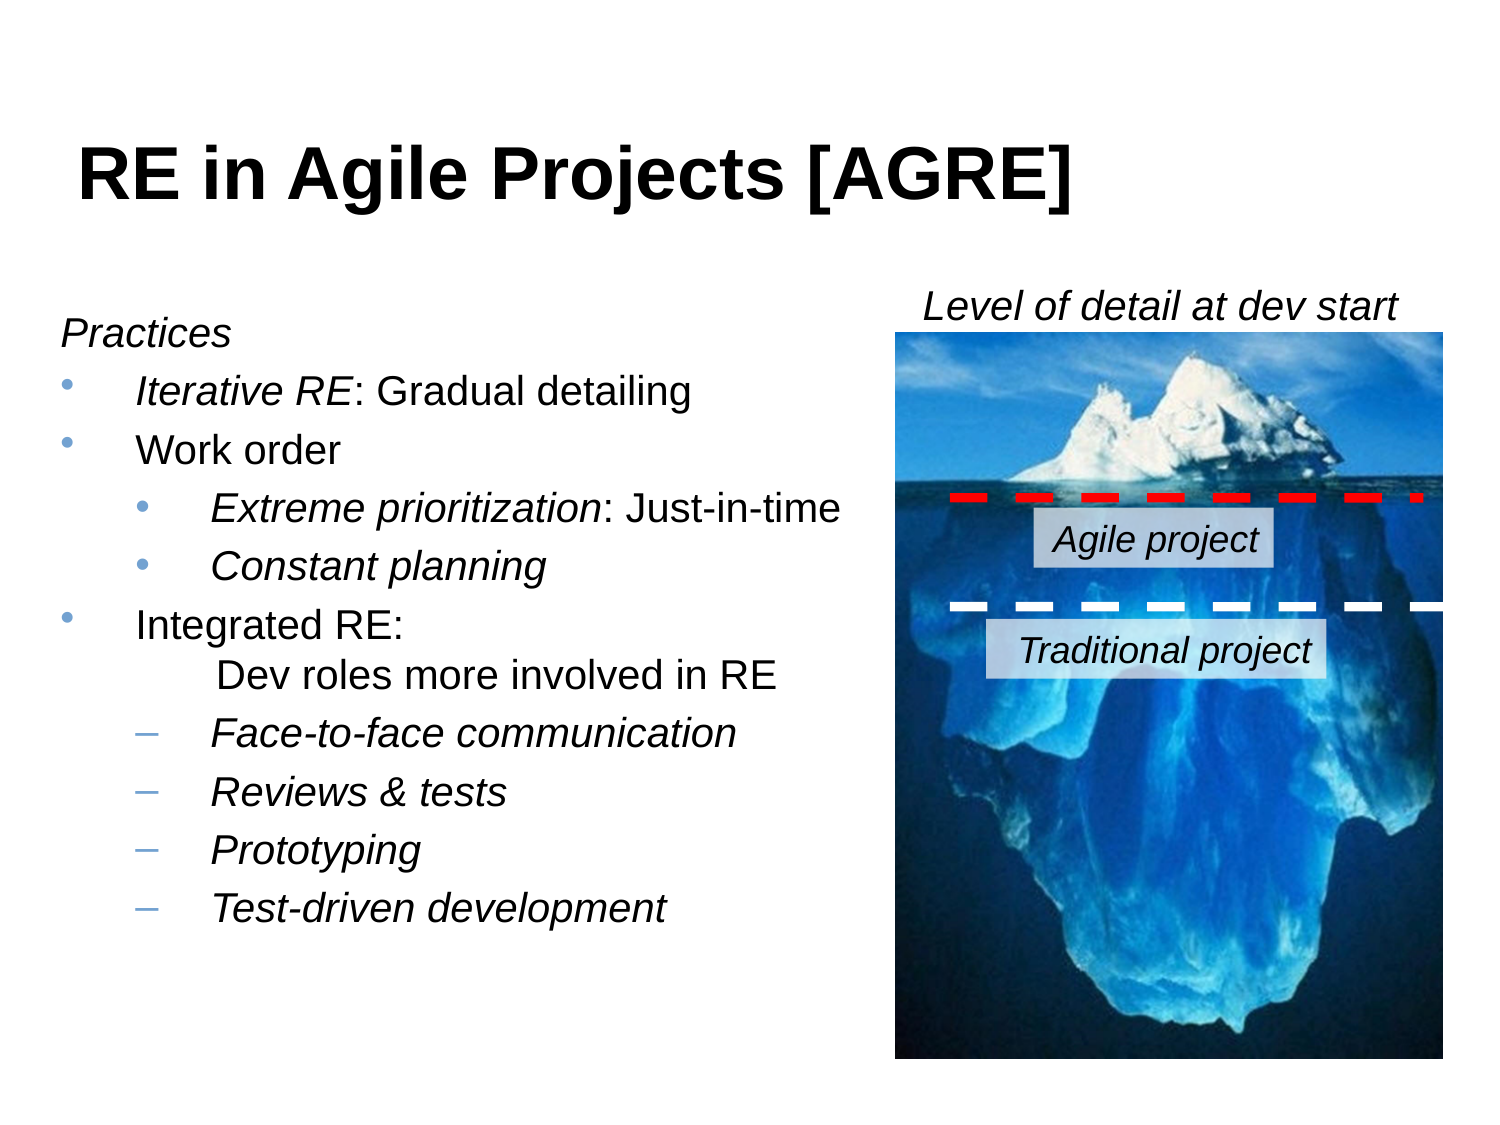

# RE in Agile Projects [AGRE]
Level of detail at dev start
Practices
Iterative RE: Gradual detailing
Work order
Extreme prioritization: Just-in-time
Constant planning
Integrated RE:
 Dev roles more involved in RE
Face-to-face communication
Reviews & tests
Prototyping
Test-driven development
Agile project
Traditional project